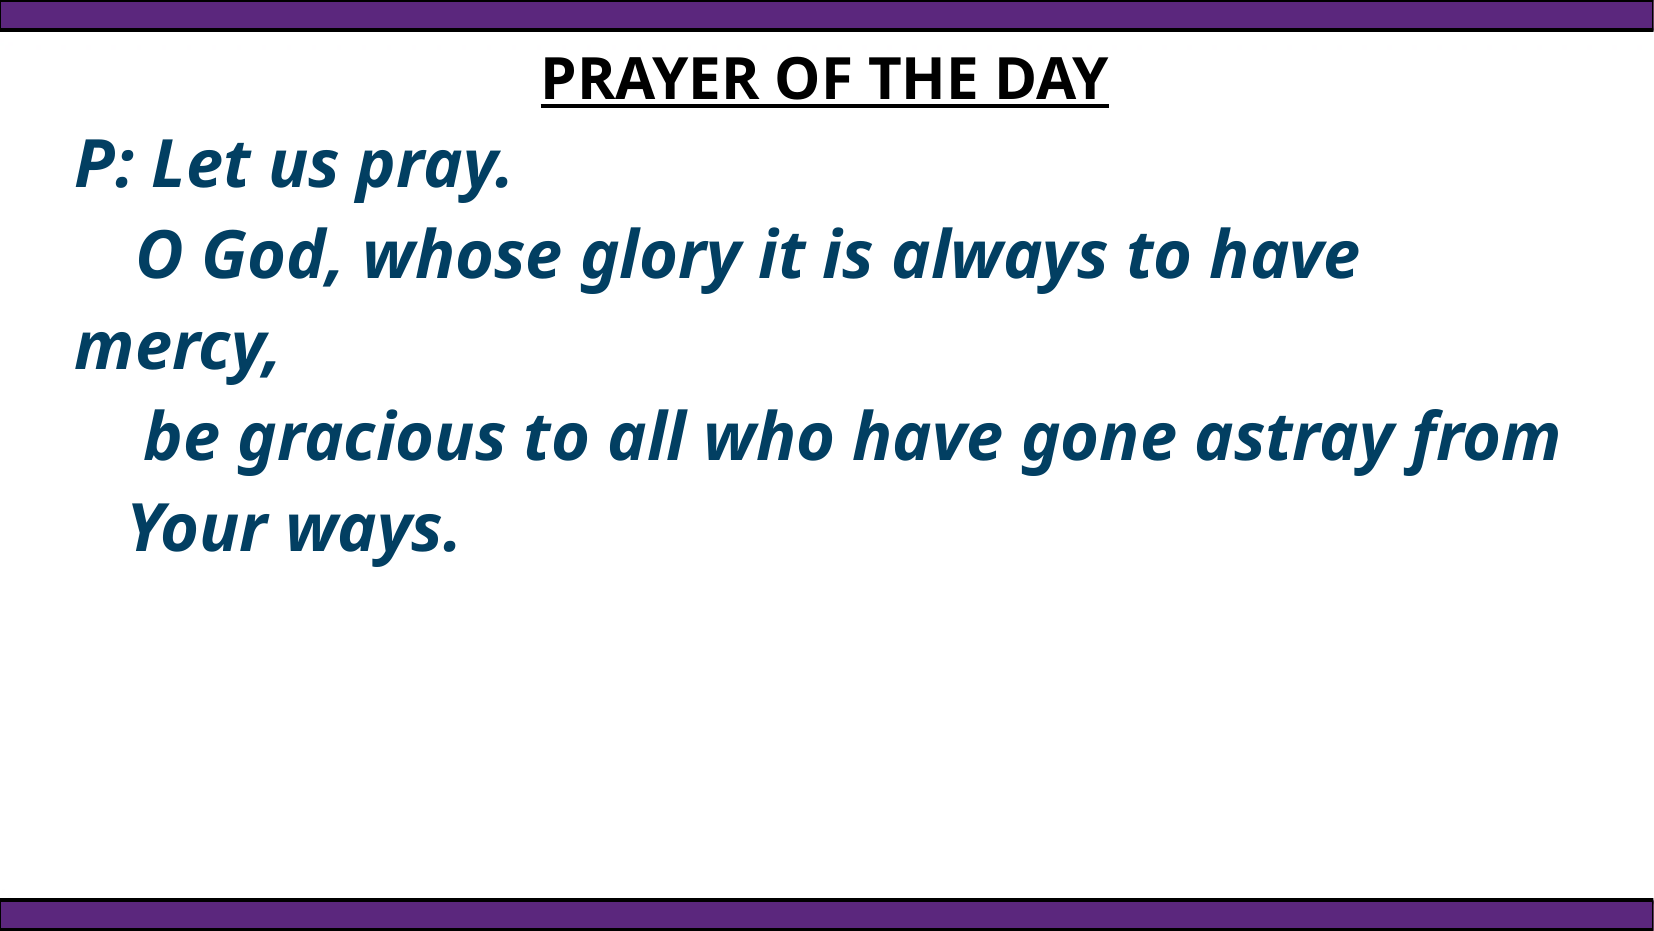

PRAYER OF THE DAY
P: Let us pray.
 O God, whose glory it is always to have mercy,
 be gracious to all who have gone astray from
 Your ways.